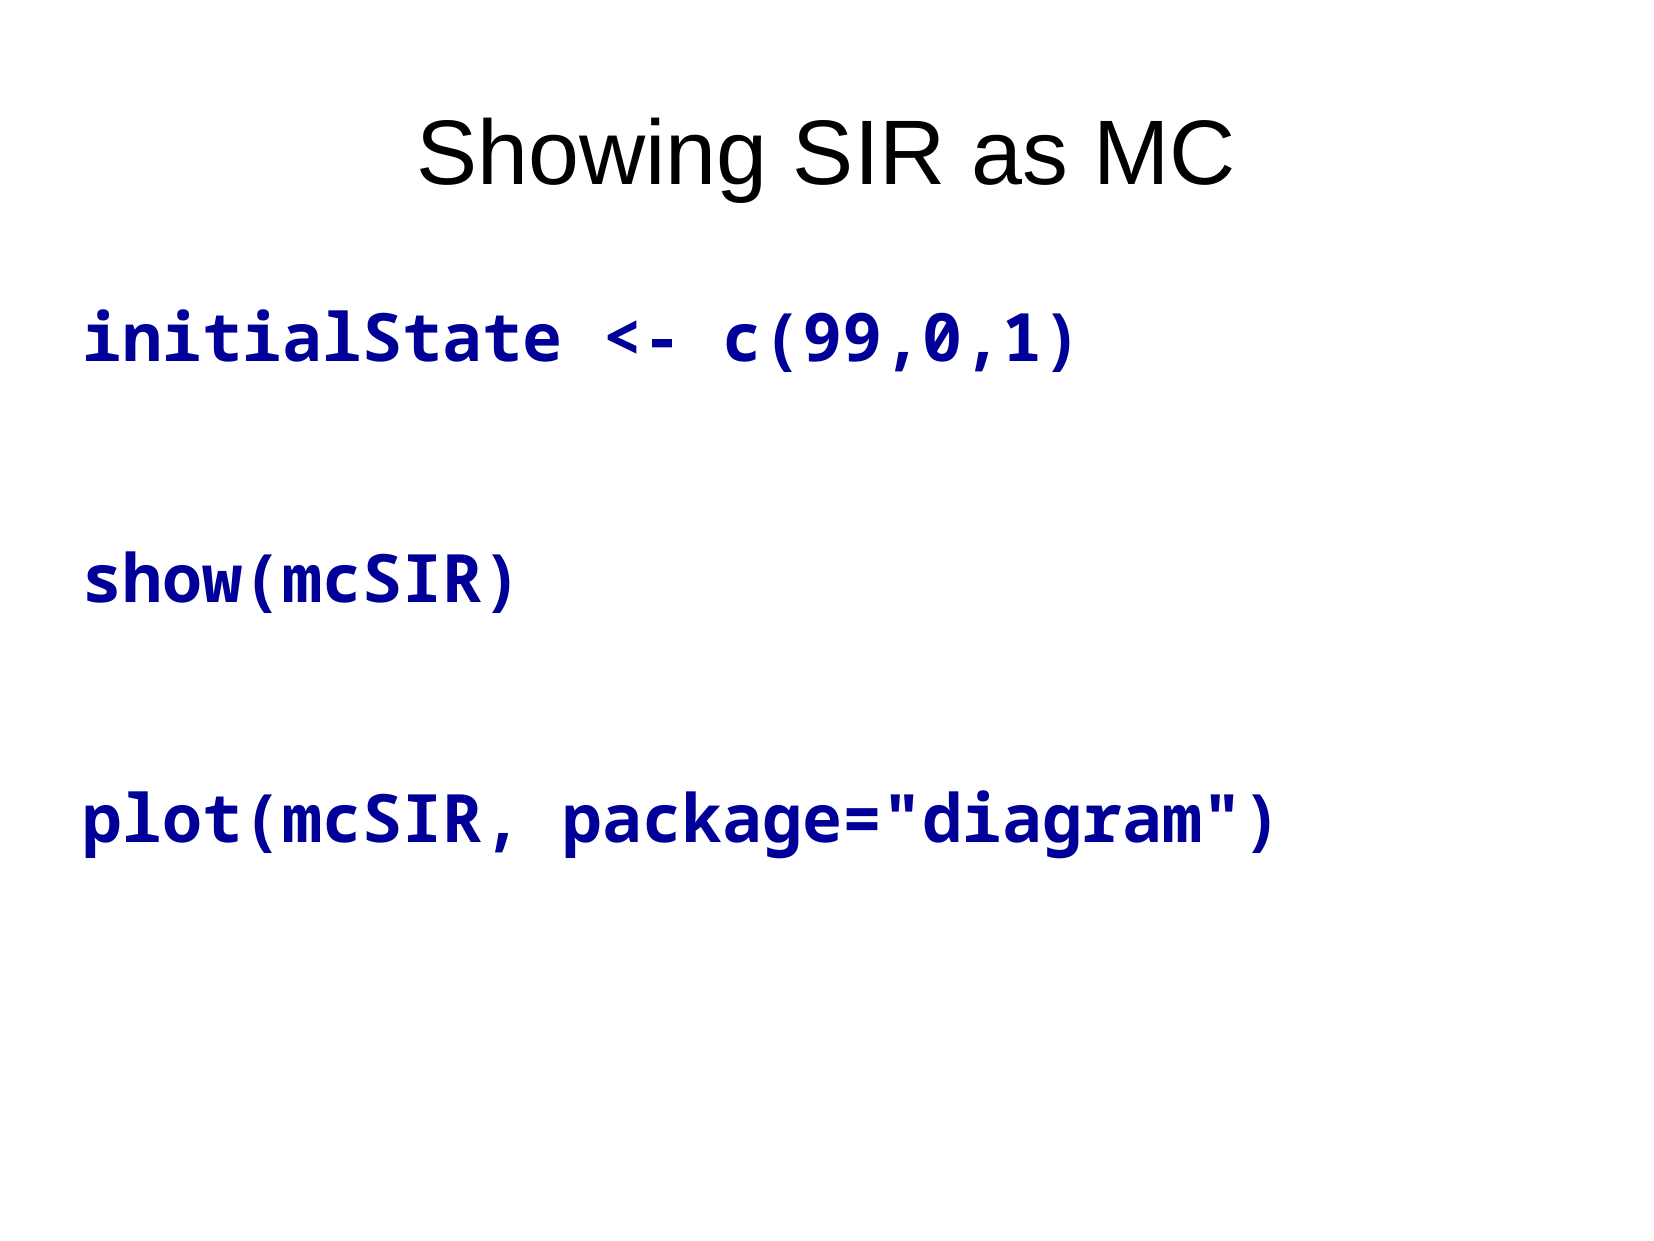

# Showing SIR as MC
initialState <- c(99,0,1)
show(mcSIR)
plot(mcSIR, package="diagram")